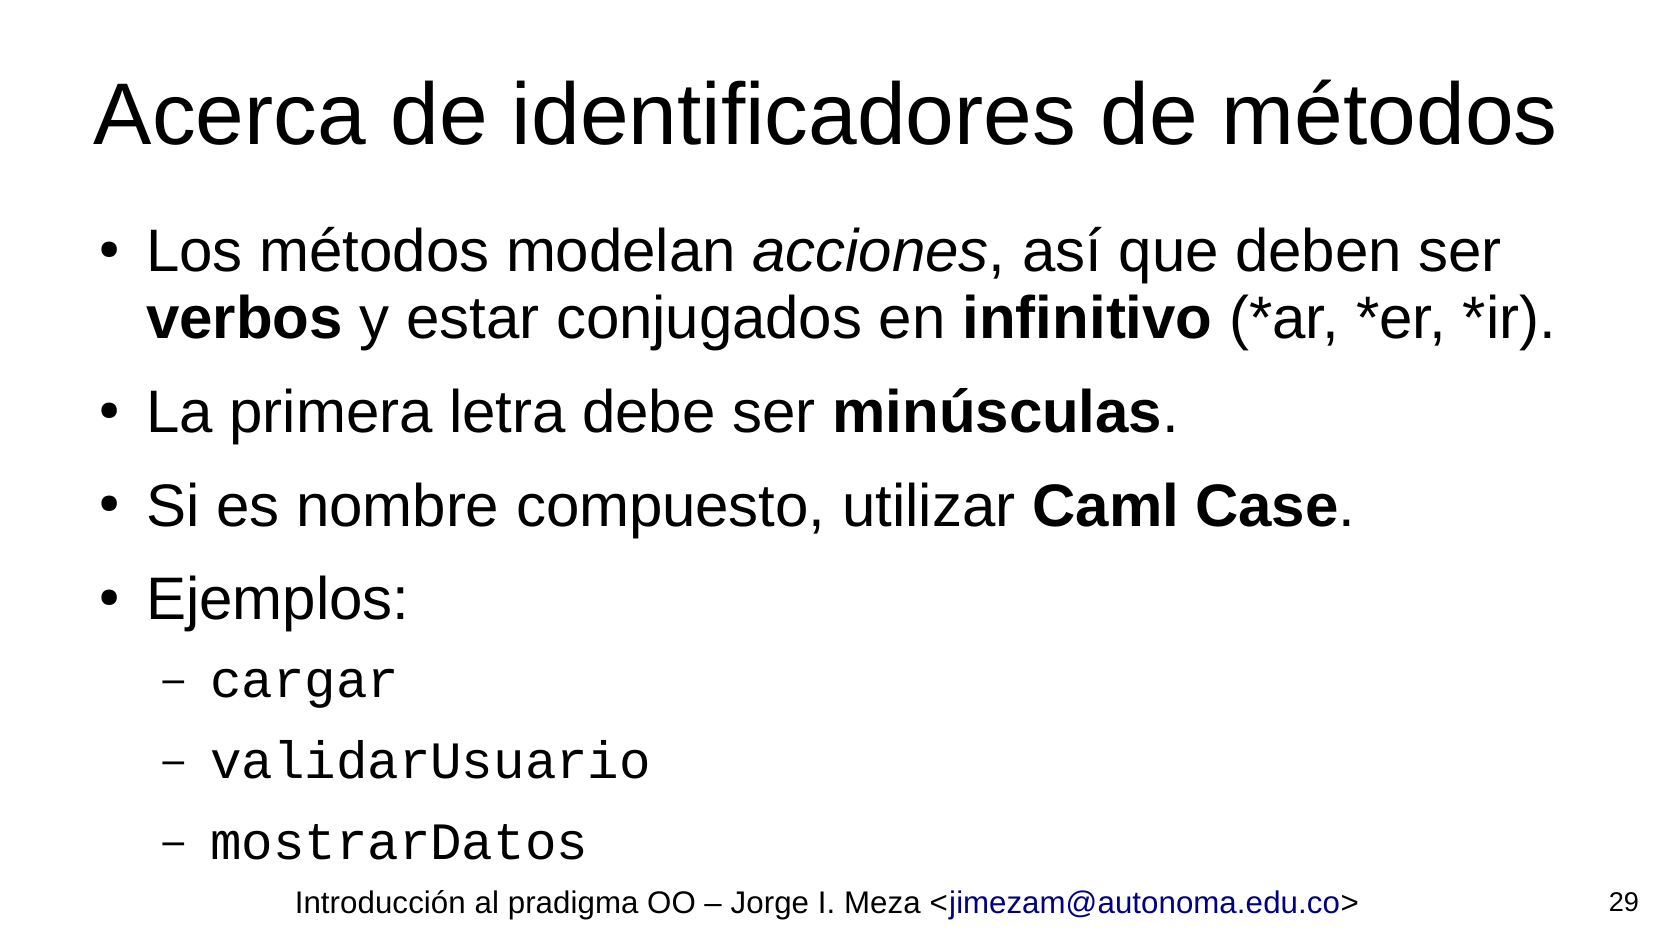

# Acerca de identificadores de métodos
Los métodos modelan acciones, así que deben ser verbos y estar conjugados en infinitivo (*ar, *er, *ir).
La primera letra debe ser minúsculas.
Si es nombre compuesto, utilizar Caml Case.
Ejemplos:
cargar
validarUsuario
mostrarDatos